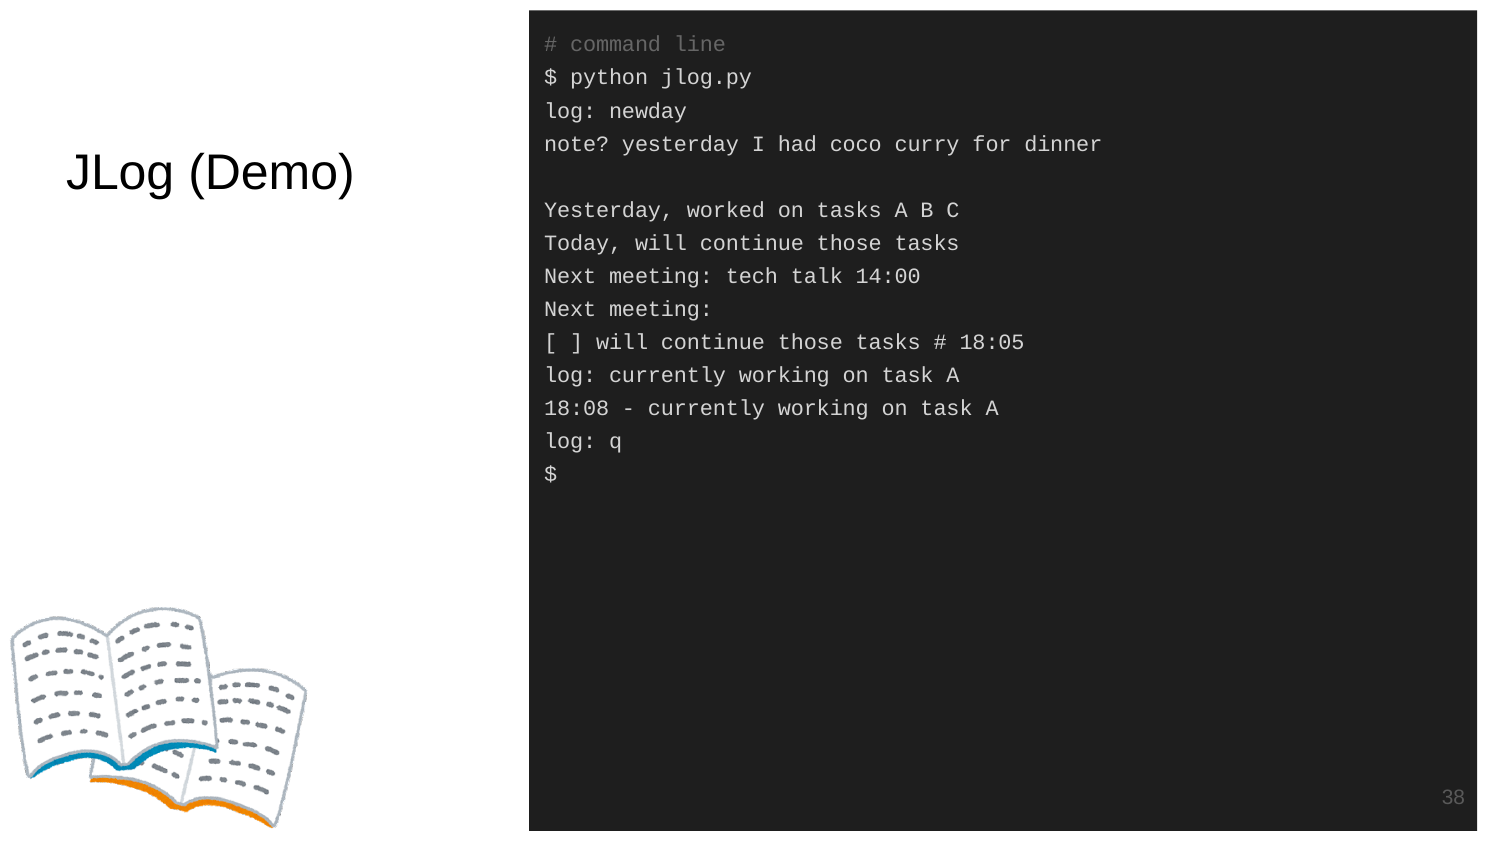

# command line
$ python jlog.py
log: newday
note? yesterday I had coco curry for dinner
Yesterday, worked on tasks A B C
Today, will continue those tasks
Next meeting: tech talk 14:00
Next meeting:
[ ] will continue those tasks # 18:05
log: currently working on task A
18:08 - currently working on task A
log: q
$
# JLog (Demo)